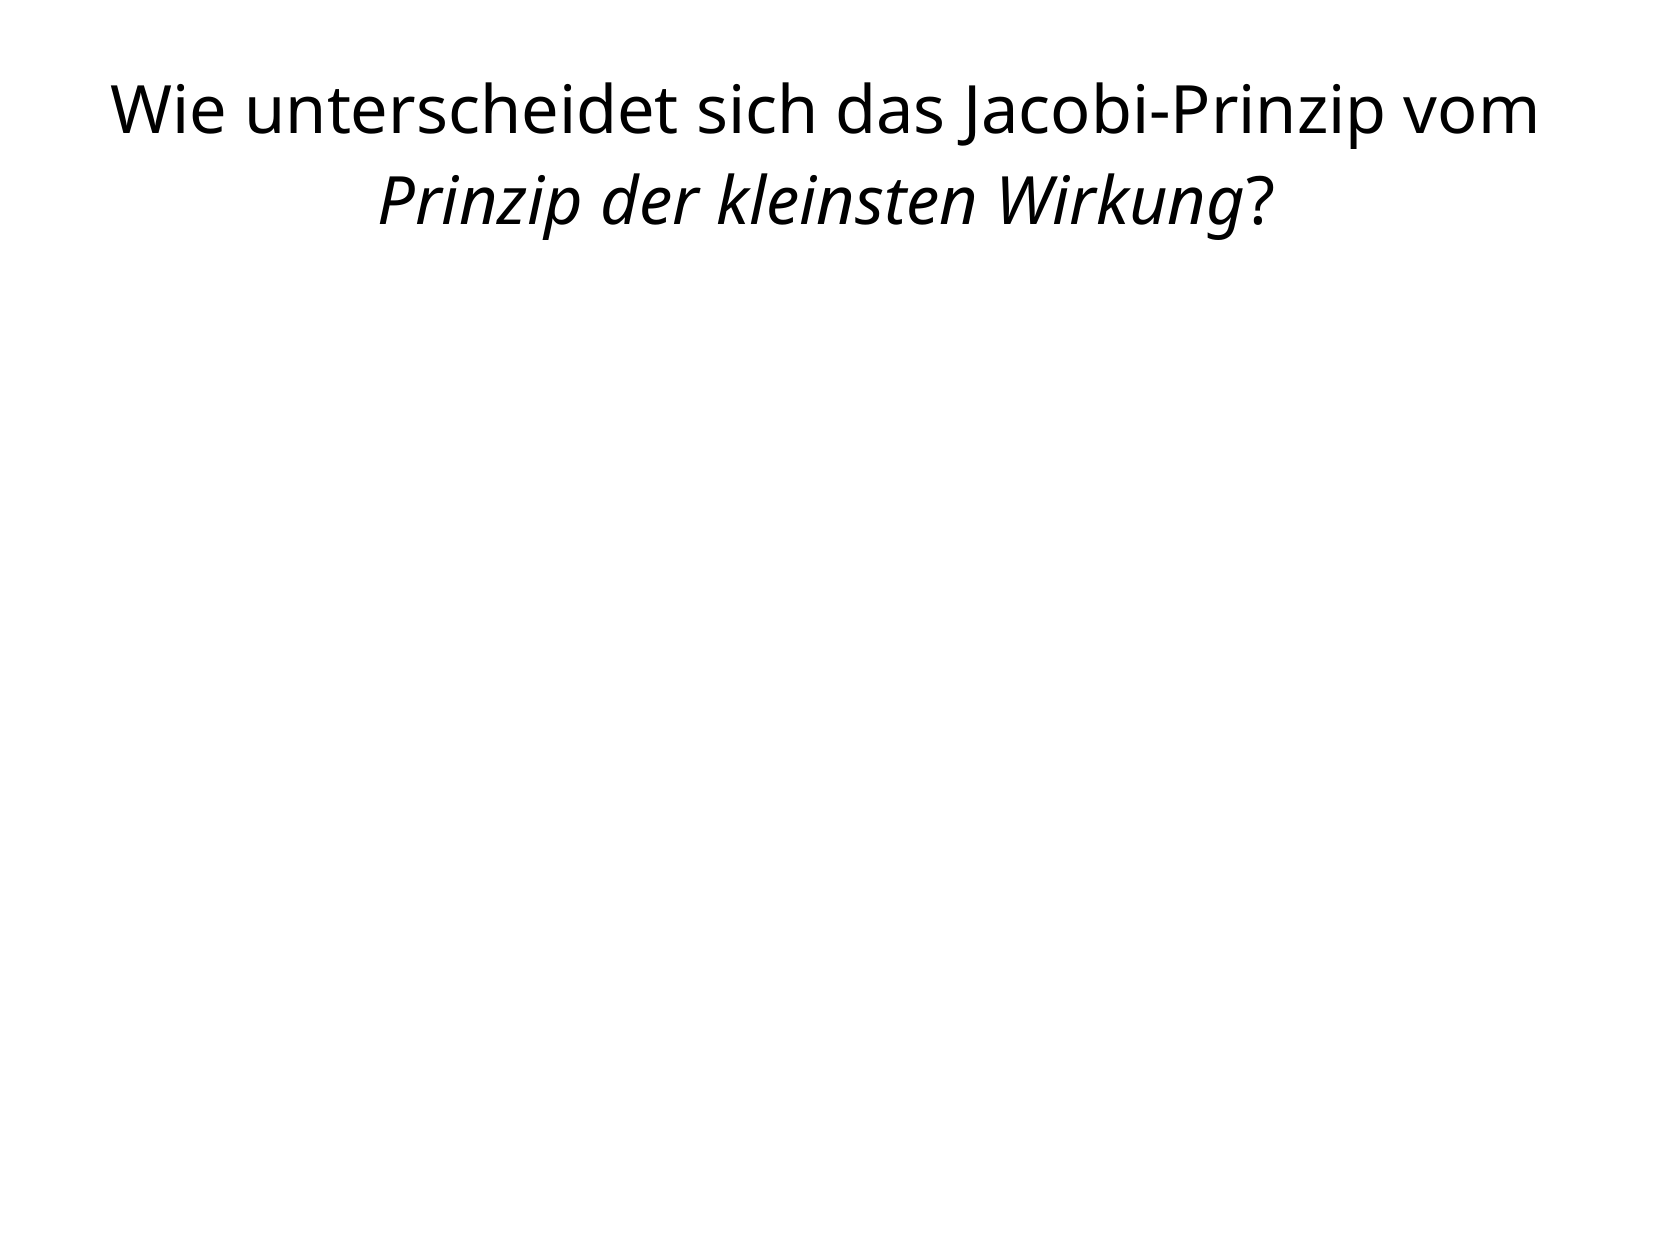

# Wie unterscheidet sich das Jacobi-Prinzip vom Prinzip der kleinsten Wirkung?